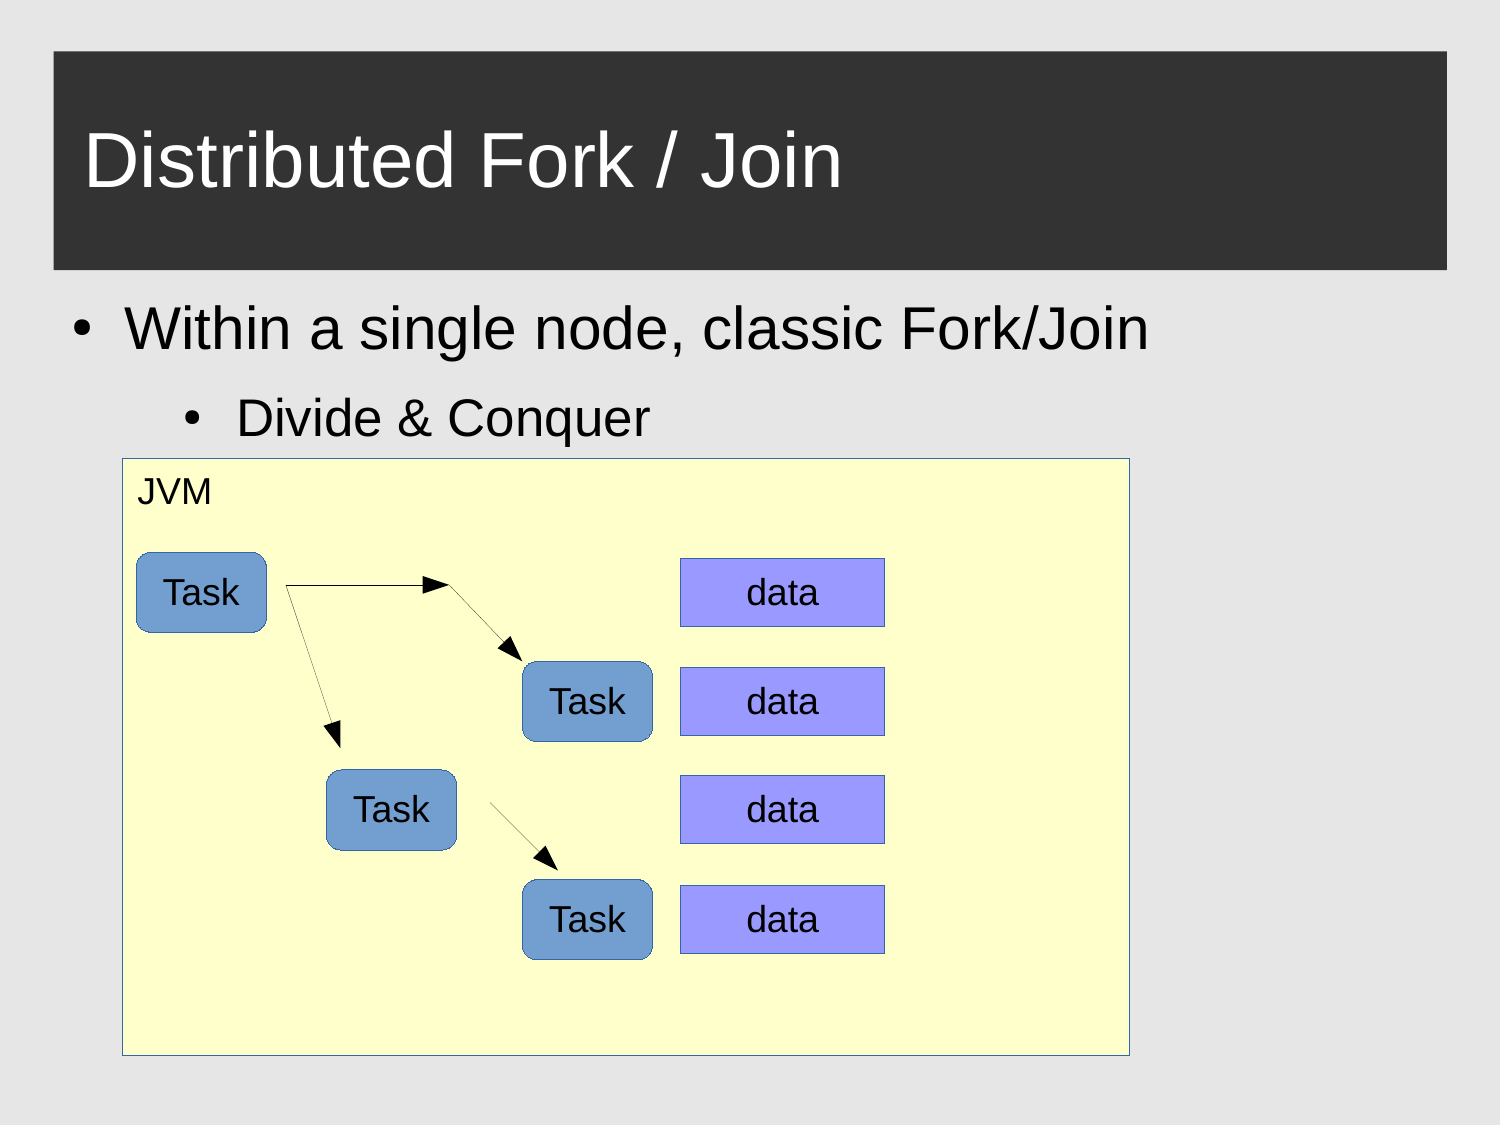

# Distributed Fork / Join
Within a single node, classic Fork/Join
Divide & Conquer
JVM
Task
data
Task
data
Task
data
Task
data